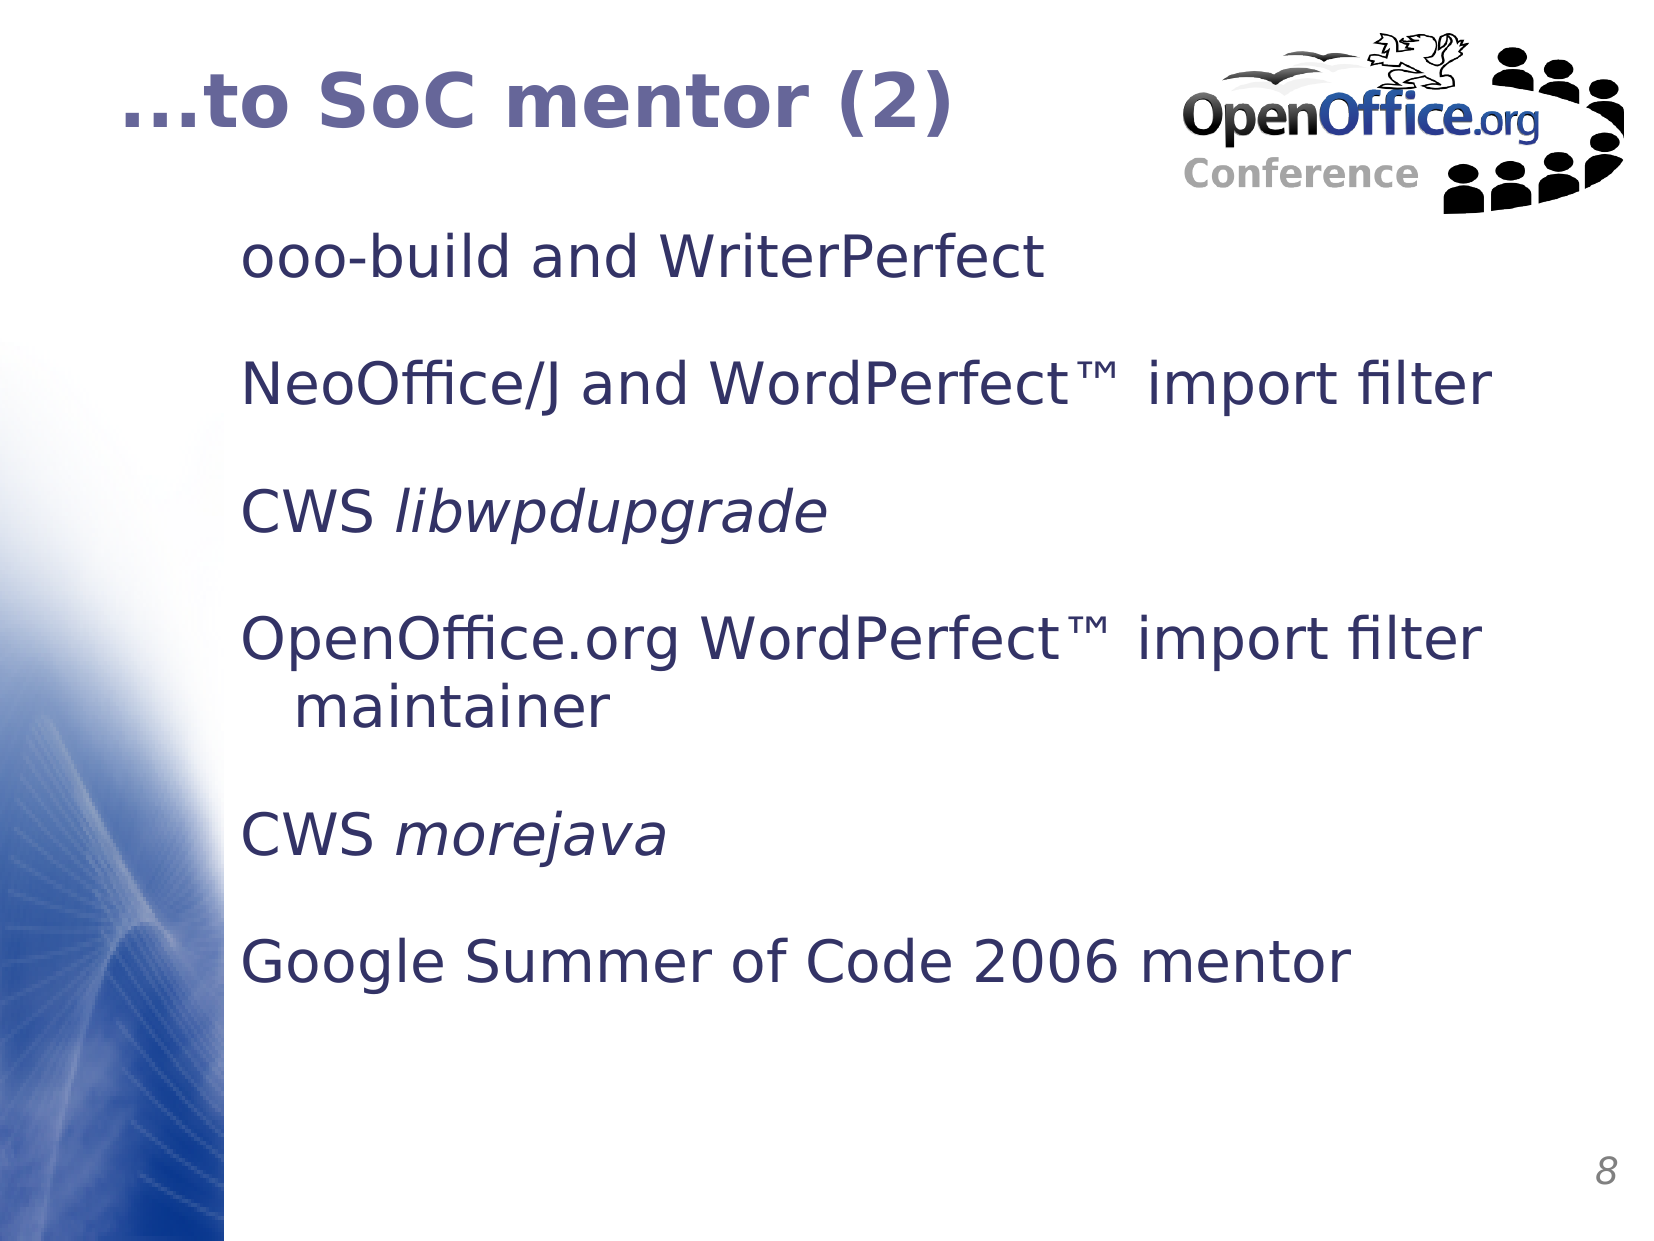

# ...to SoC mentor (2)
ooo-build and WriterPerfect
NeoOffice/J and WordPerfect™ import filter
CWS libwpdupgrade
OpenOffice.org WordPerfect™ import filter maintainer
CWS morejava
Google Summer of Code 2006 mentor